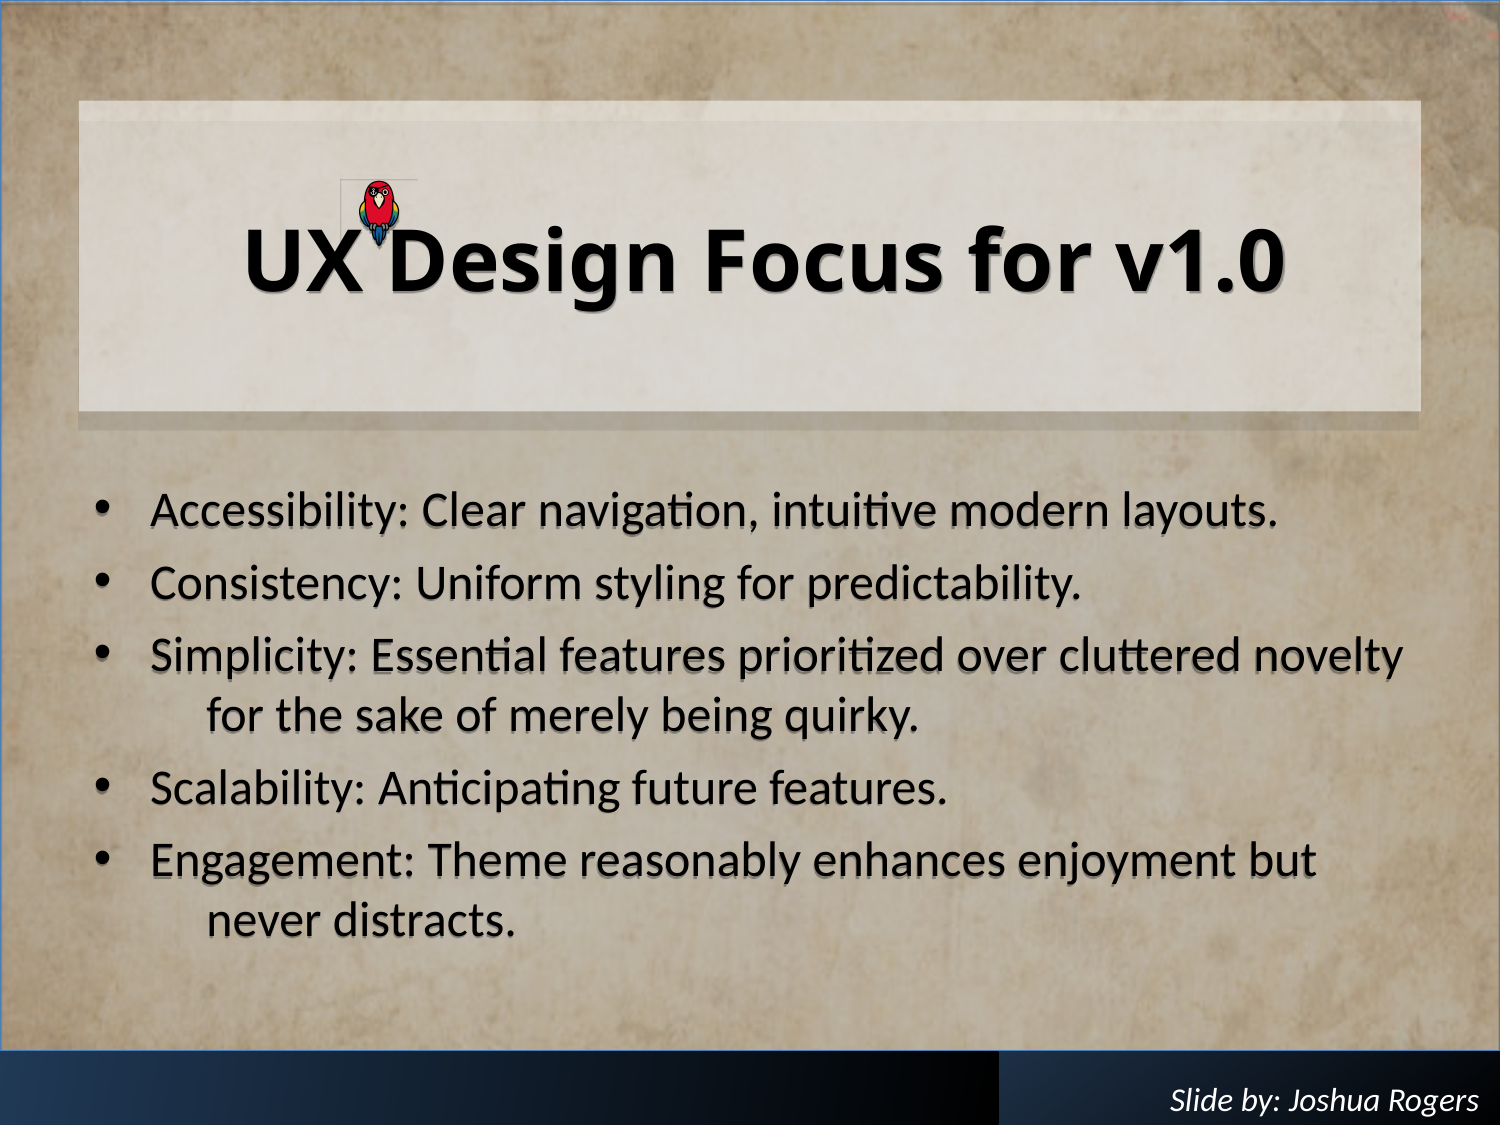

UX Design Focus for v1.0
# Accessibility: Clear navigation, intuitive modern layouts.
Consistency: Uniform styling for predictability.
Simplicity: Essential features prioritized over cluttered novelty for the sake of merely being quirky.
Scalability: Anticipating future features.
Engagement: Theme reasonably enhances enjoyment but never distracts.
Slide by: Joshua Rogers